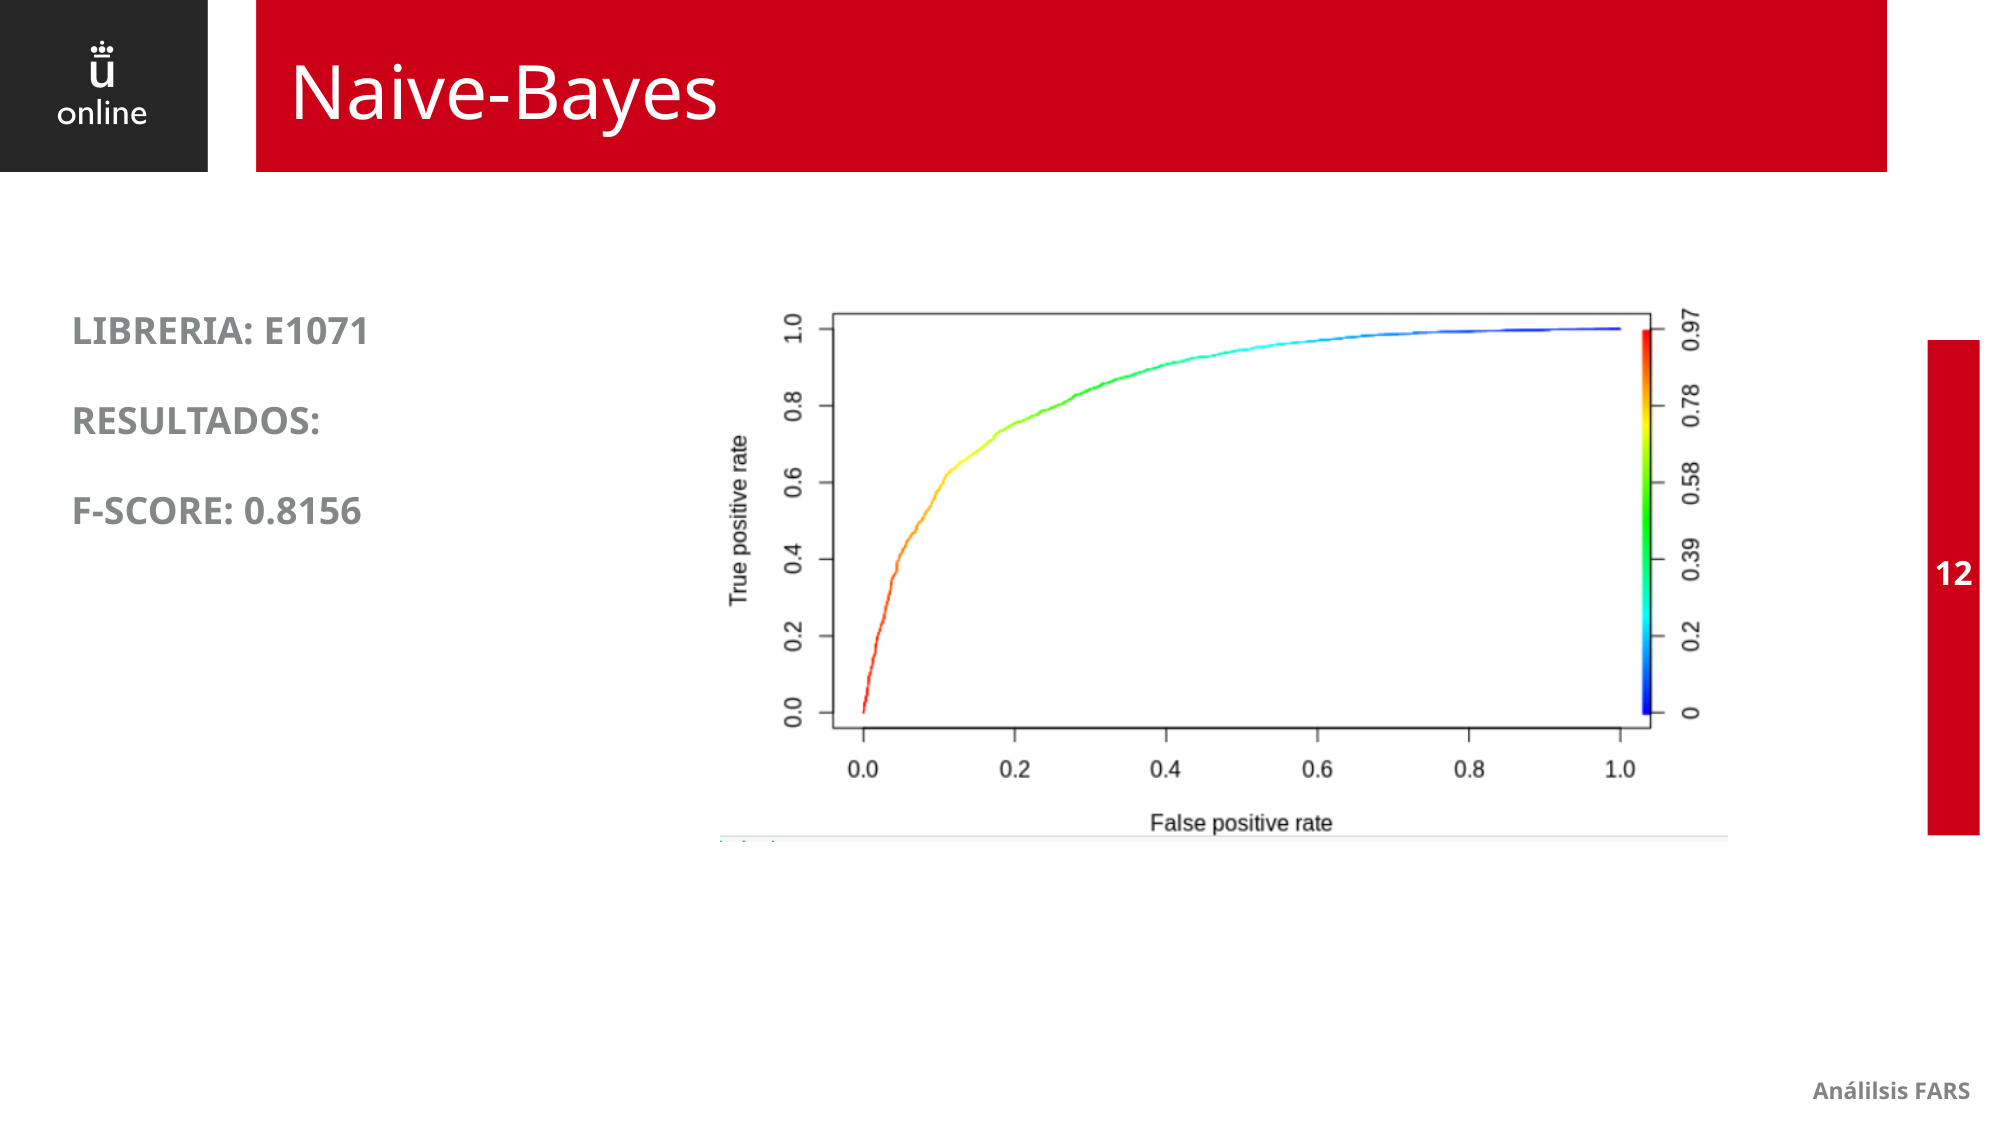

# Naive-Bayes
Libreria: e1071
RESULTADOS:
F-score: 0.8156
Análilsis FARS